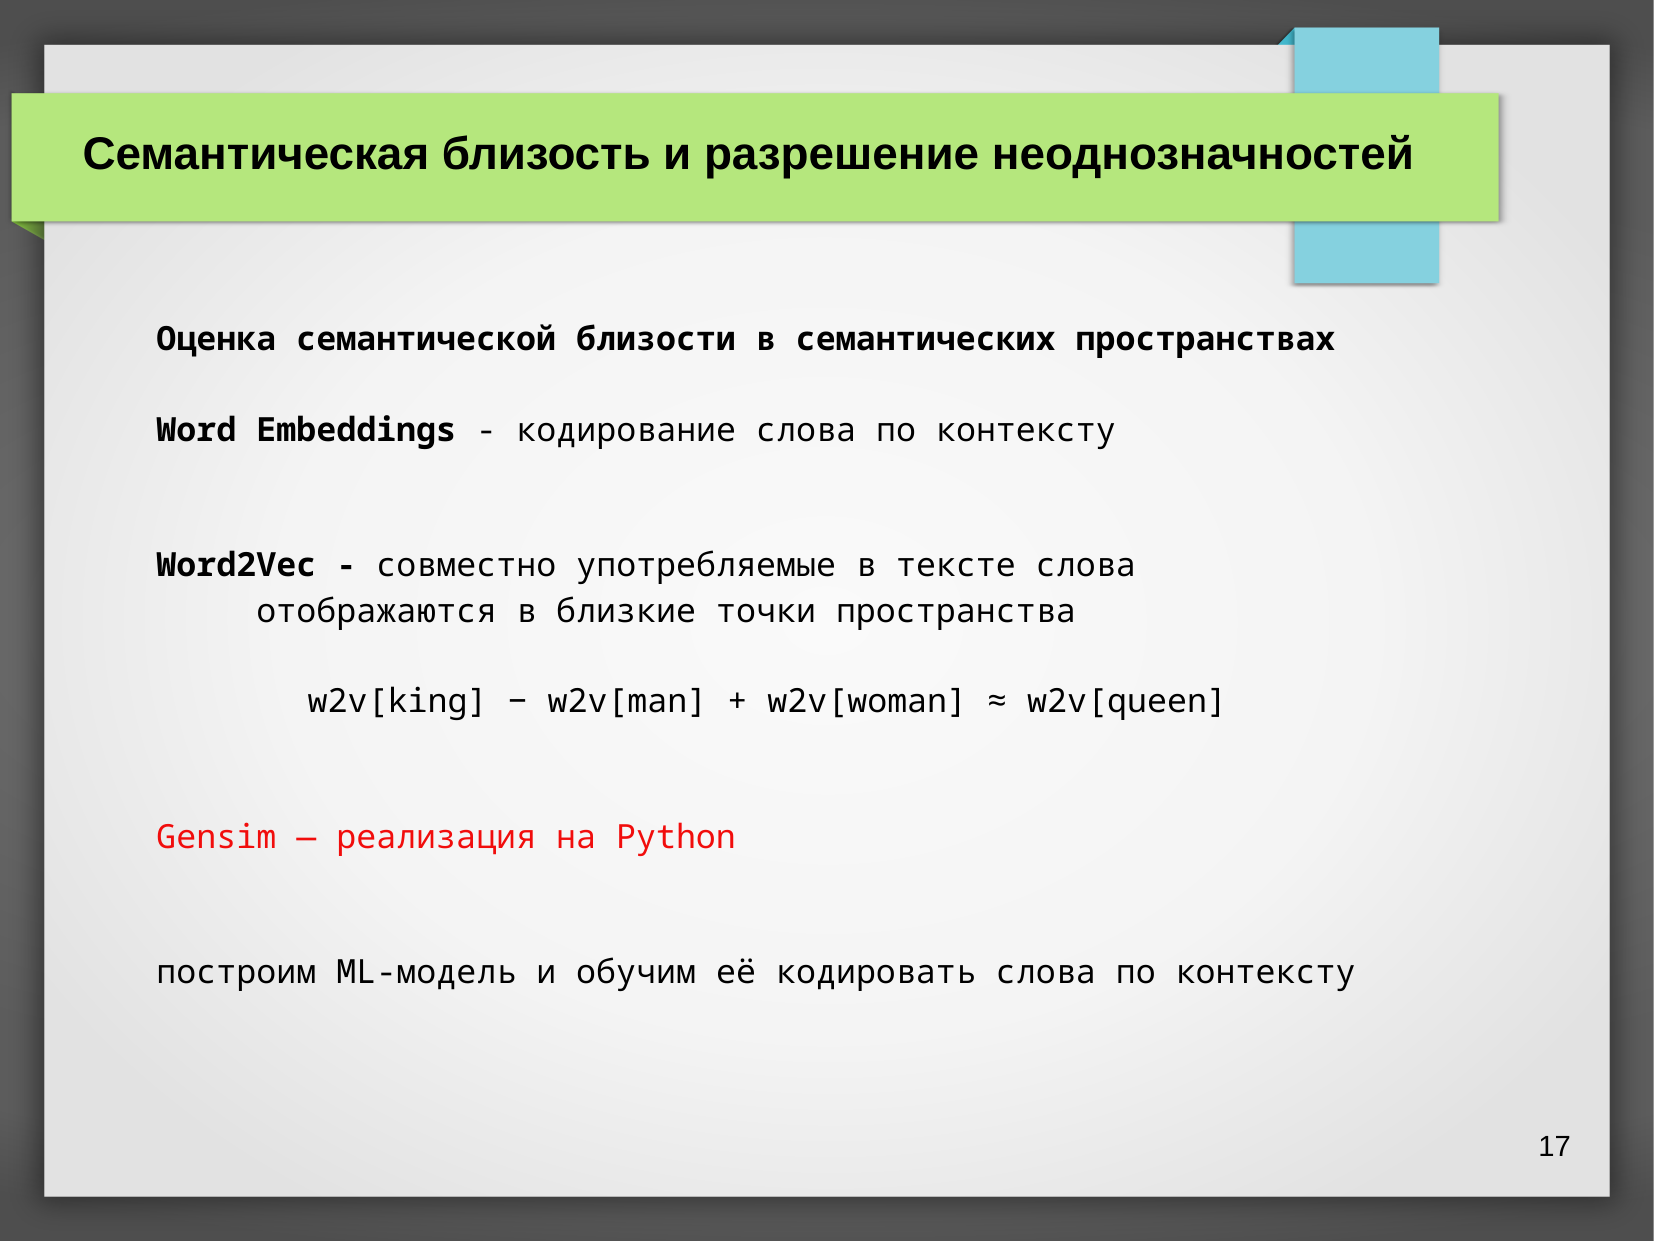

# Семантическая близость и разрешение неоднозначностей
Оценка семантической близости в семантических пространствах
Word Embeddings - кодирование слова по контексту
Word2Vec - совместно употребляемые в тексте слова
 отображаются в близкие точки пространства
w2v[king] − w2v[man] + w2v[woman] ≈ w2v[queen]
Gensim — реализация на Python
построим ML-модель и обучим её кодировать слова по контексту
17